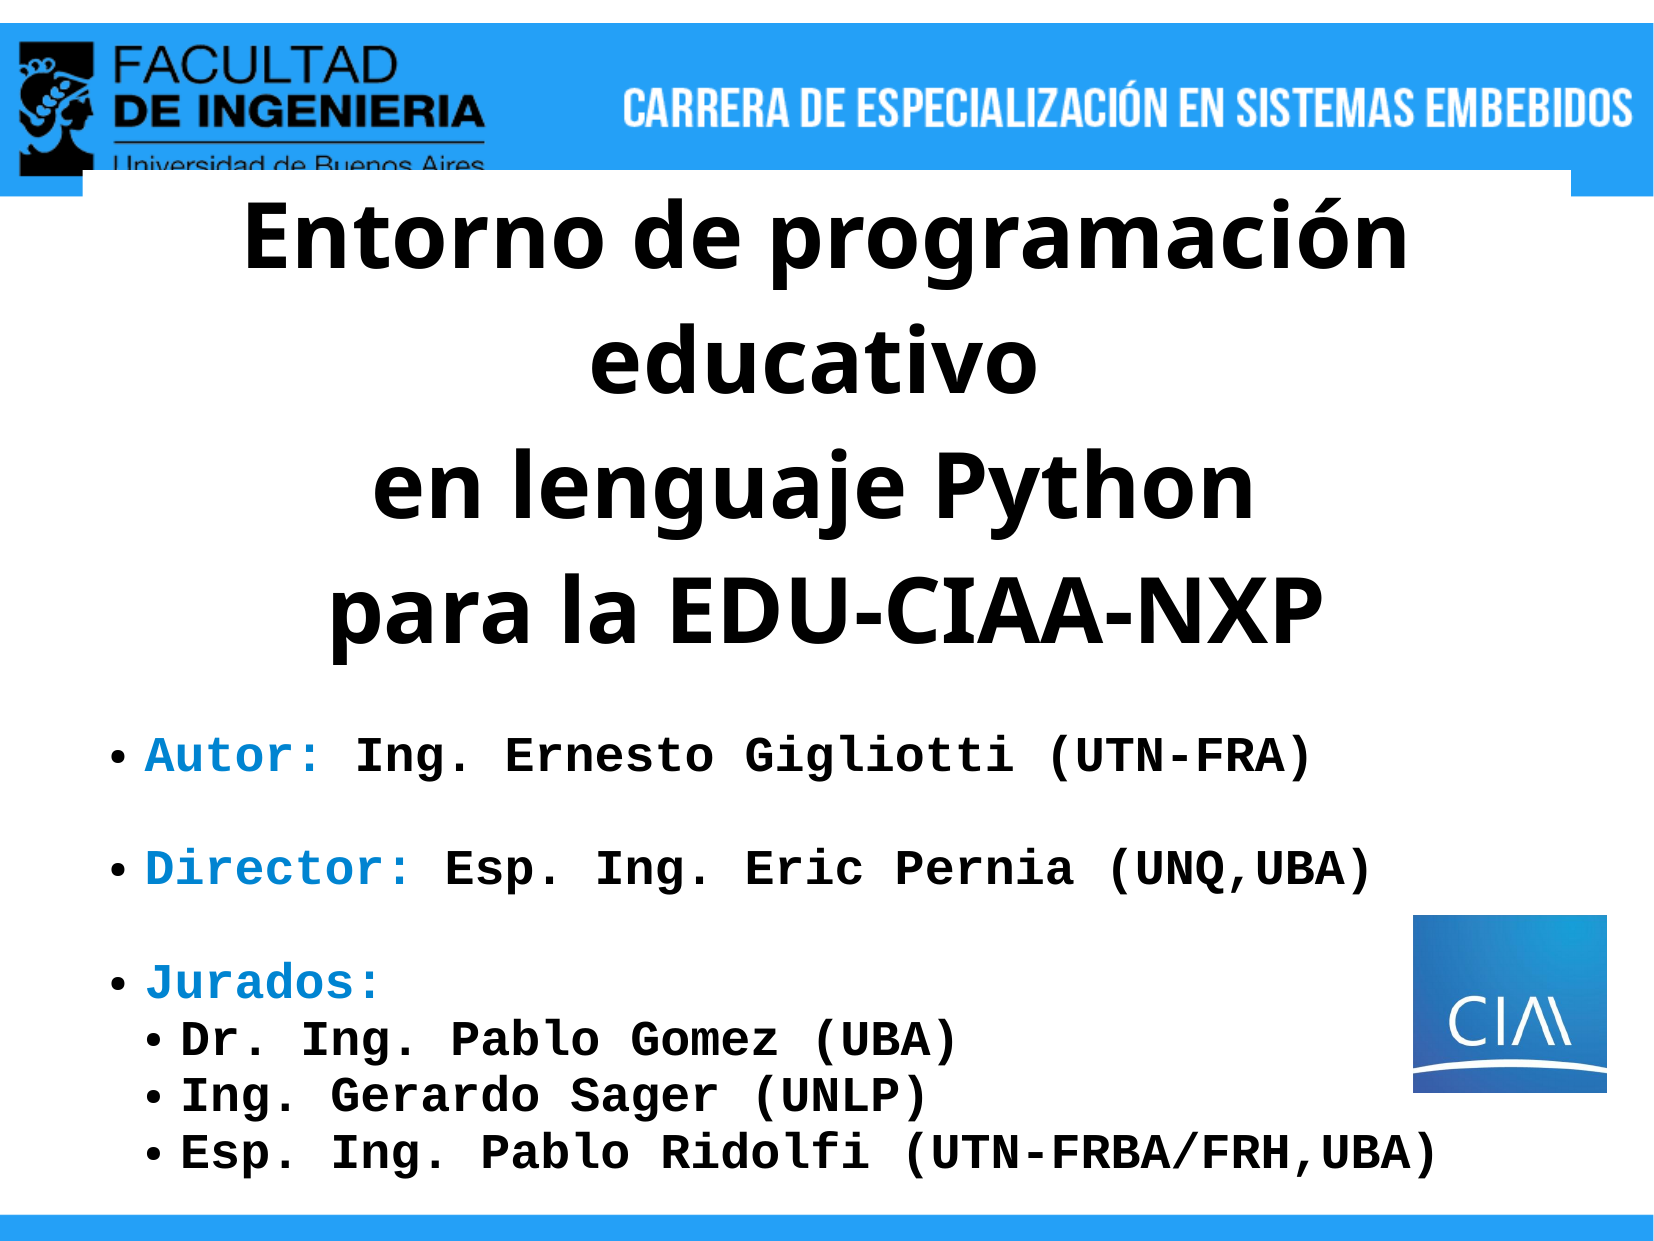

# Entorno de programación educativo en lenguaje Python para la EDU-CIAA-NXP
Autor: Ing. Ernesto Gigliotti (UTN-FRA)
Director: Esp. Ing. Eric Pernia (UNQ,UBA)
Jurados:
Dr. Ing. Pablo Gomez (UBA)
Ing. Gerardo Sager (UNLP)
Esp. Ing. Pablo Ridolfi (UTN-FRBA/FRH,UBA)